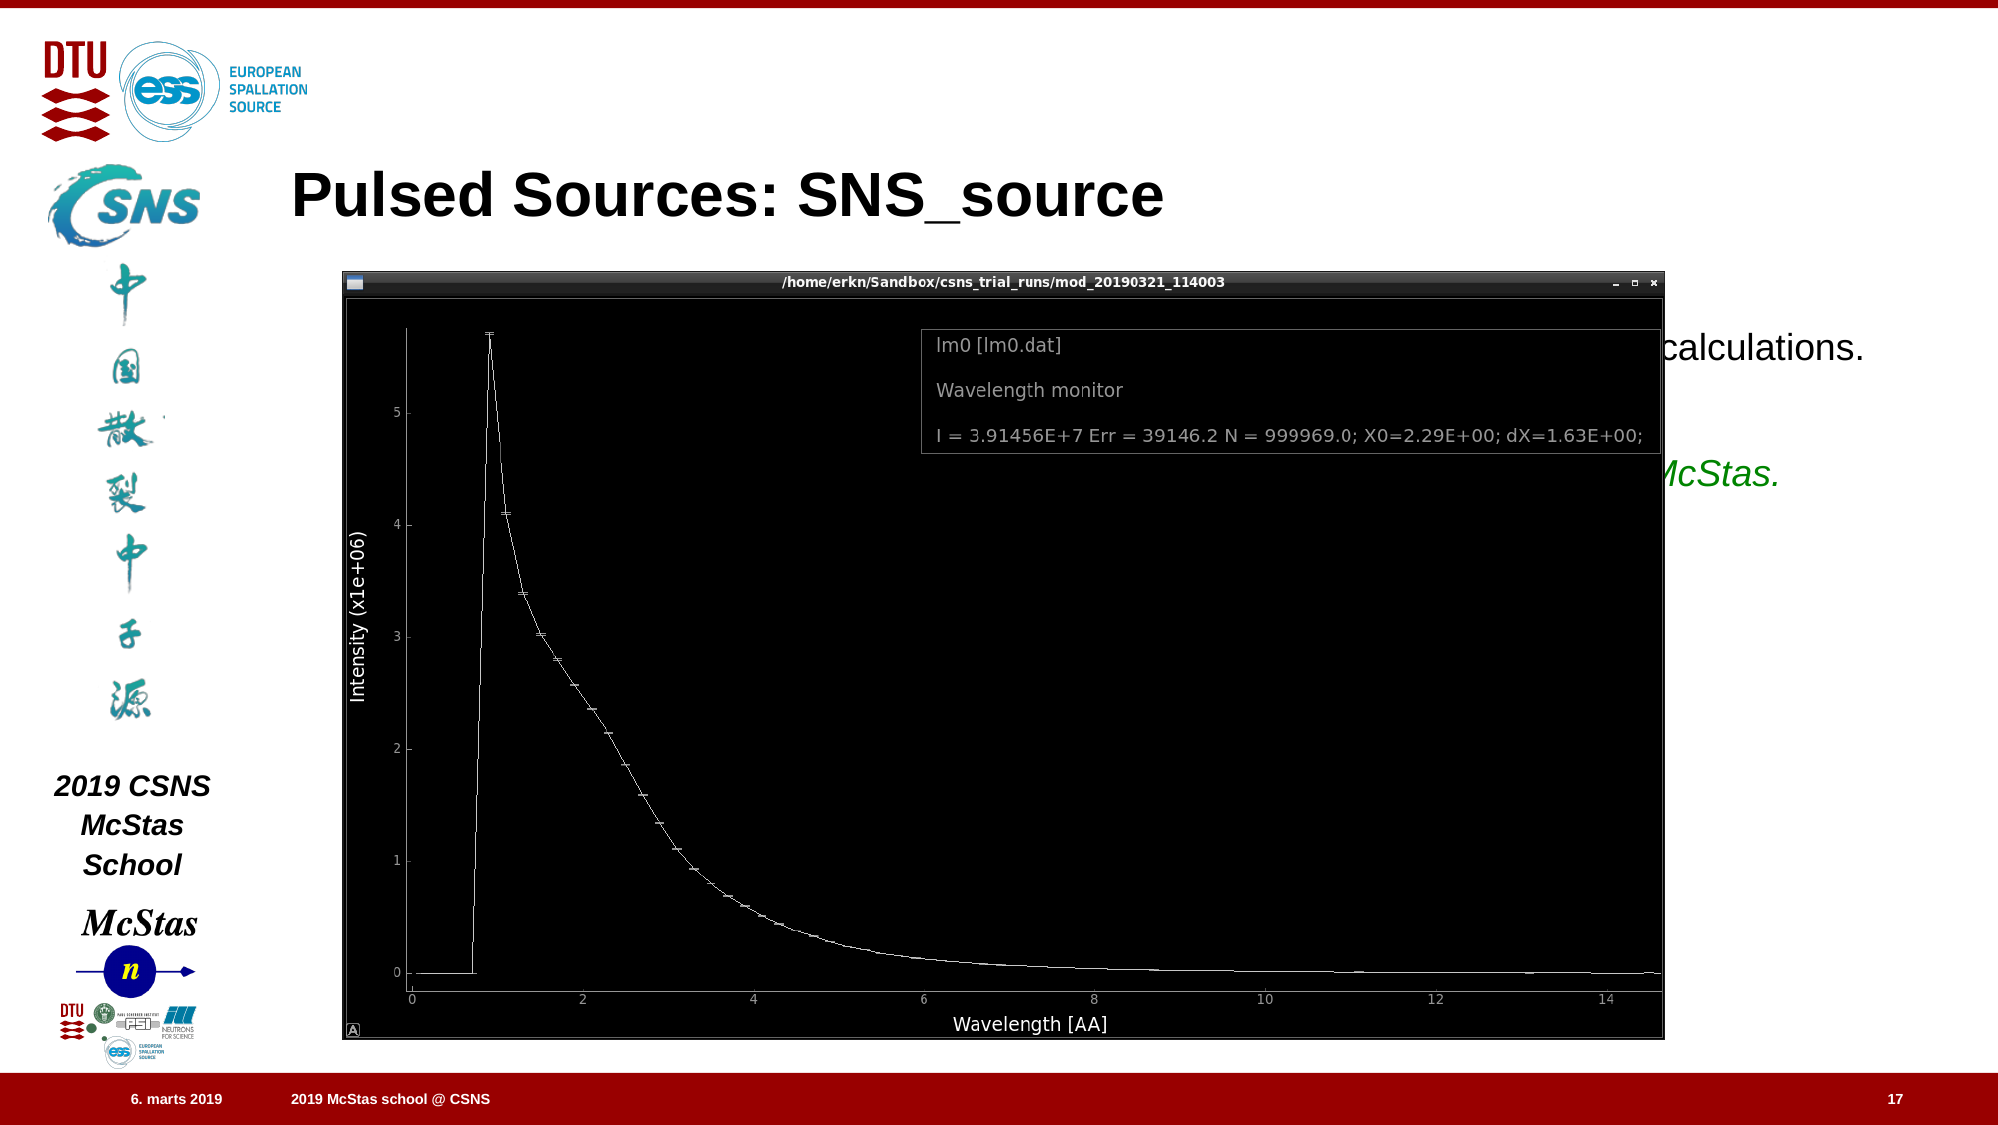

# Pulsed Sources: SNS_source
Samples directly from tallies coming from e.g. MCNP target+moderator calculations.
Can be used (with the proper input files) to model CSNS-source.
Example (coming from you) is expected to be included in next release of McStas.